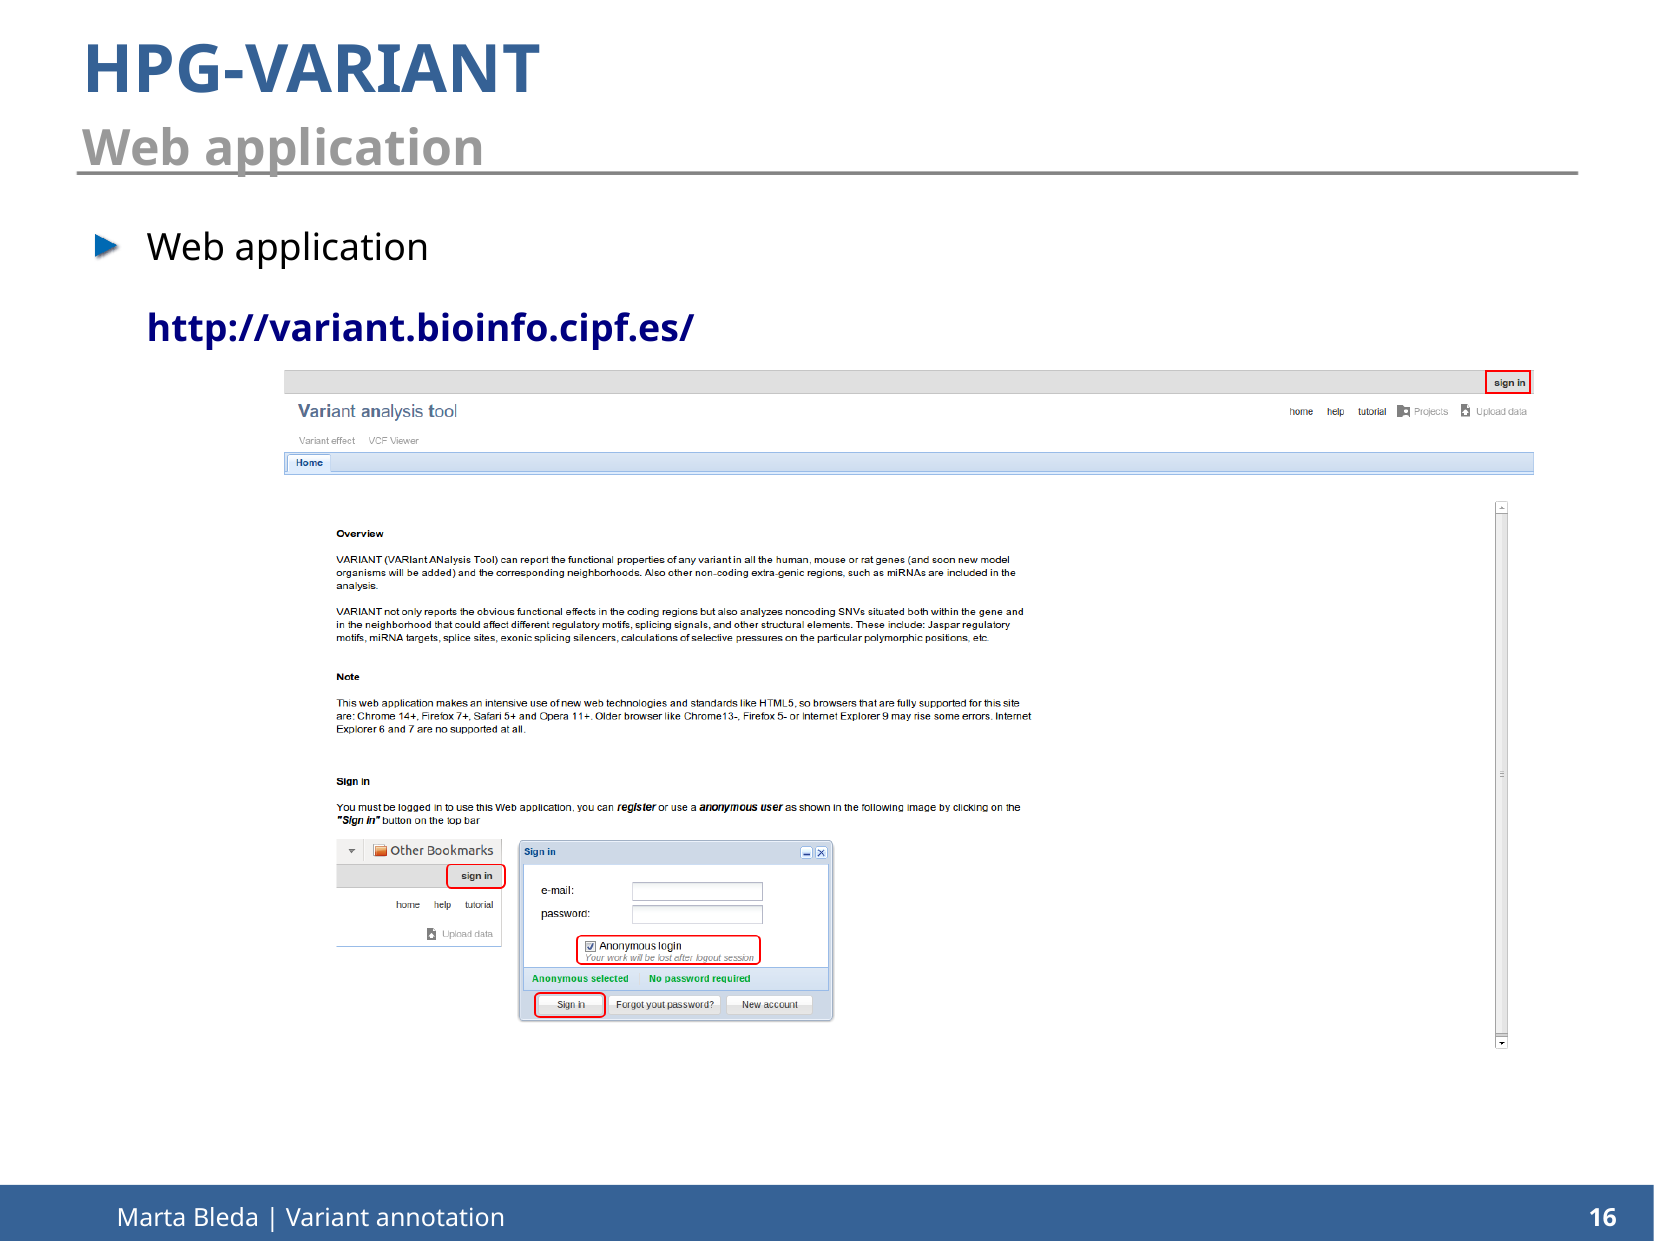

HPG-VARIANT
Web application
# Web application
http://variant.bioinfo.cipf.es/
Marta Bleda | Variant annotation
16